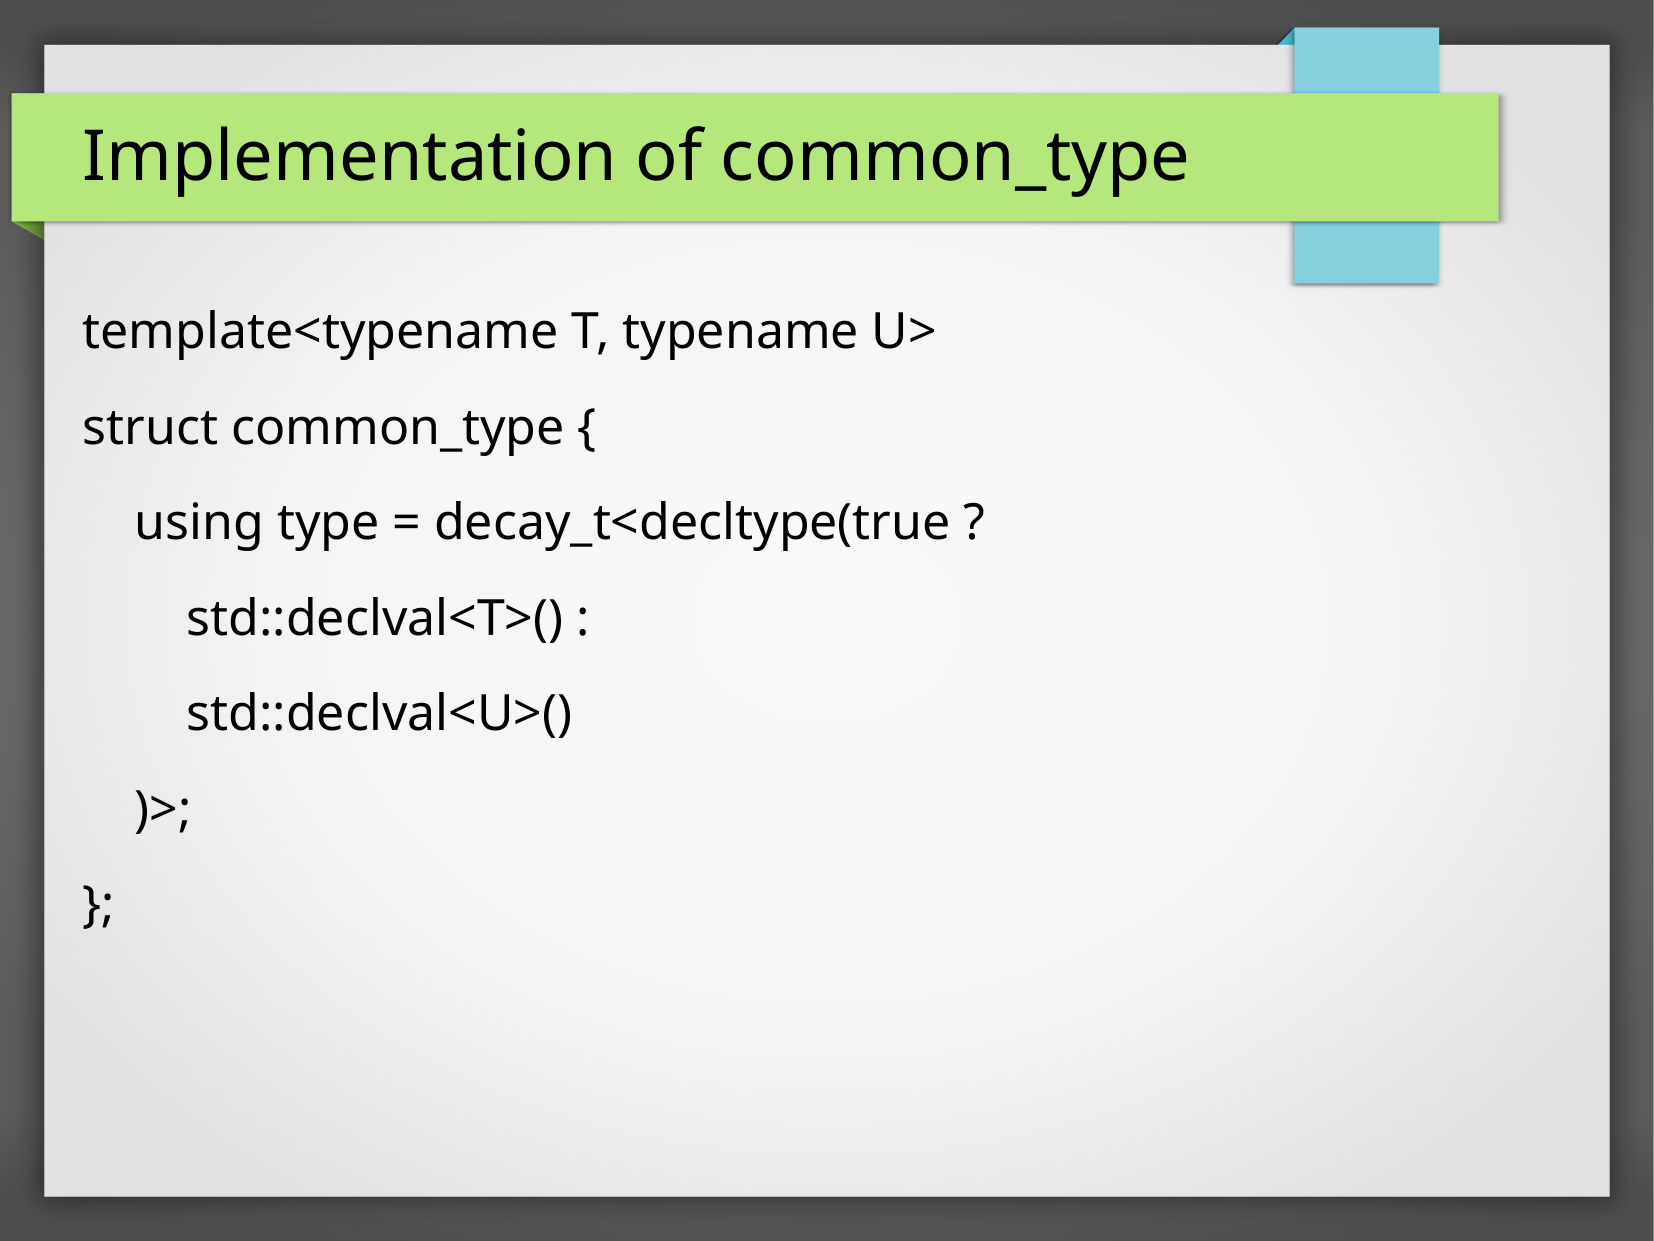

# Implementation of common_type
template<typename T, typename U>
struct common_type {
 using type = decay_t<decltype(true ?
 std::declval<T>() :
 std::declval<U>()
 )>;
};